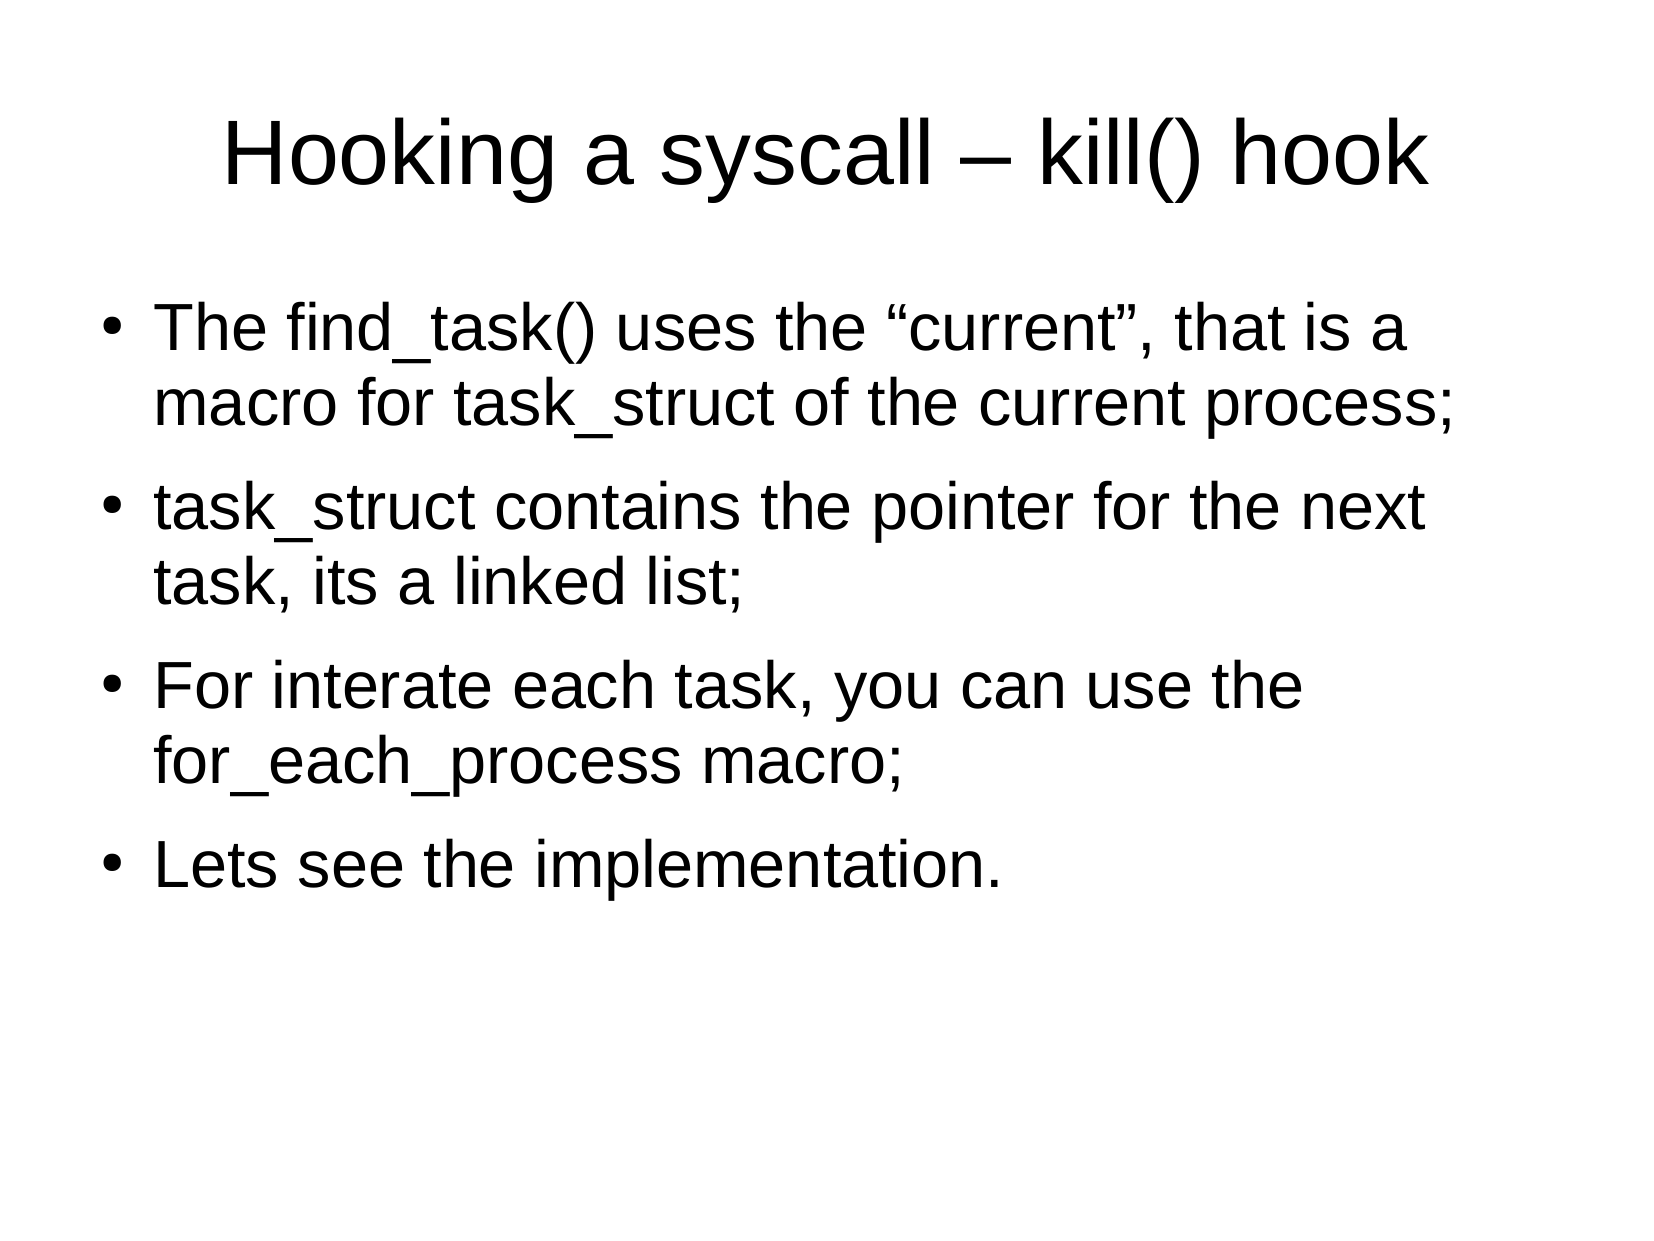

# Hooking a syscall – kill() hook
The find_task() uses the “current”, that is a macro for task_struct of the current process;
task_struct contains the pointer for the next task, its a linked list;
For interate each task, you can use the for_each_process macro;
Lets see the implementation.